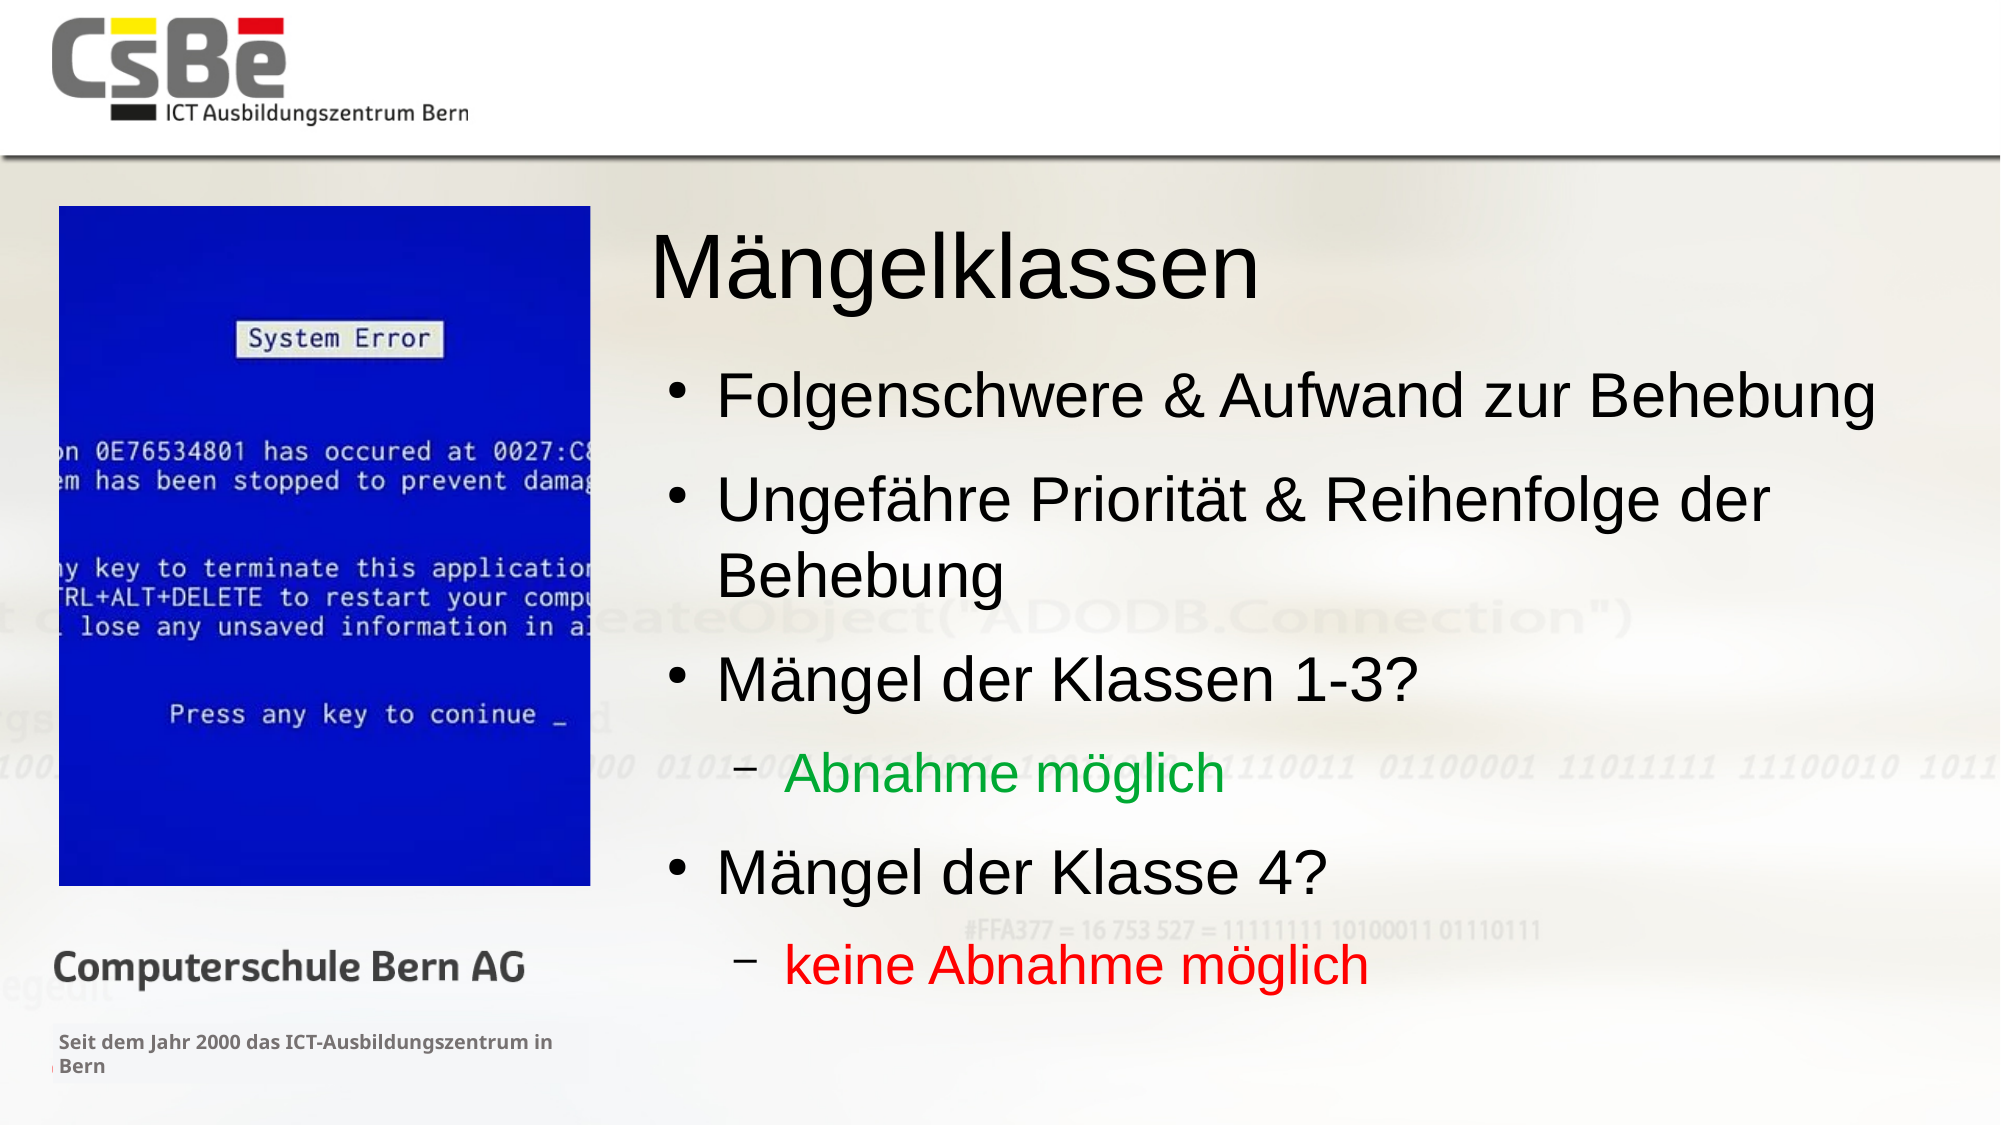

Mängelklassen
# Folgenschwere & Aufwand zur Behebung
Ungefähre Priorität & Reihenfolge der Behebung
Mängel der Klassen 1-3?
Abnahme möglich
Mängel der Klasse 4?
keine Abnahme möglich